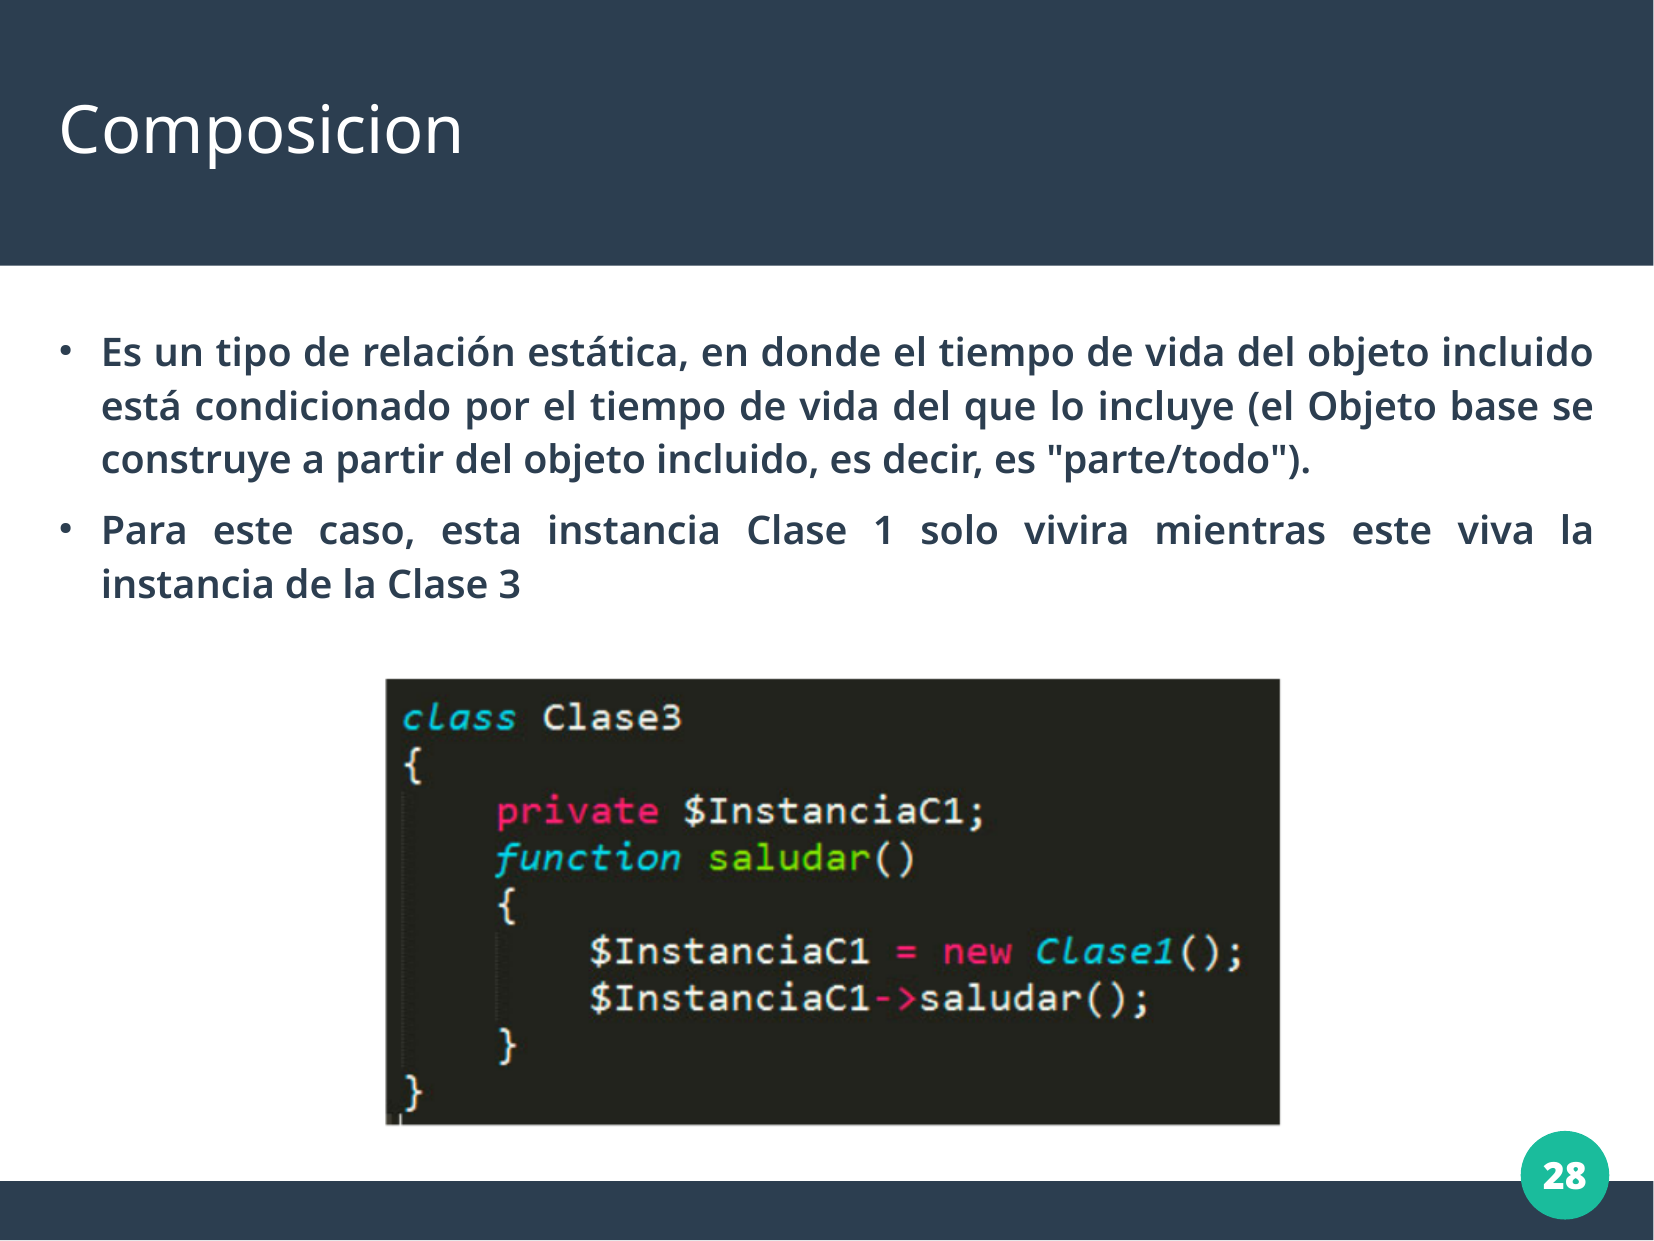

# Composicion
Es un tipo de relación estática, en donde el tiempo de vida del objeto incluido está condicionado por el tiempo de vida del que lo incluye (el Objeto base se construye a partir del objeto incluido, es decir, es "parte/todo").
Para este caso, esta instancia Clase 1 solo vivira mientras este viva la instancia de la Clase 3
28